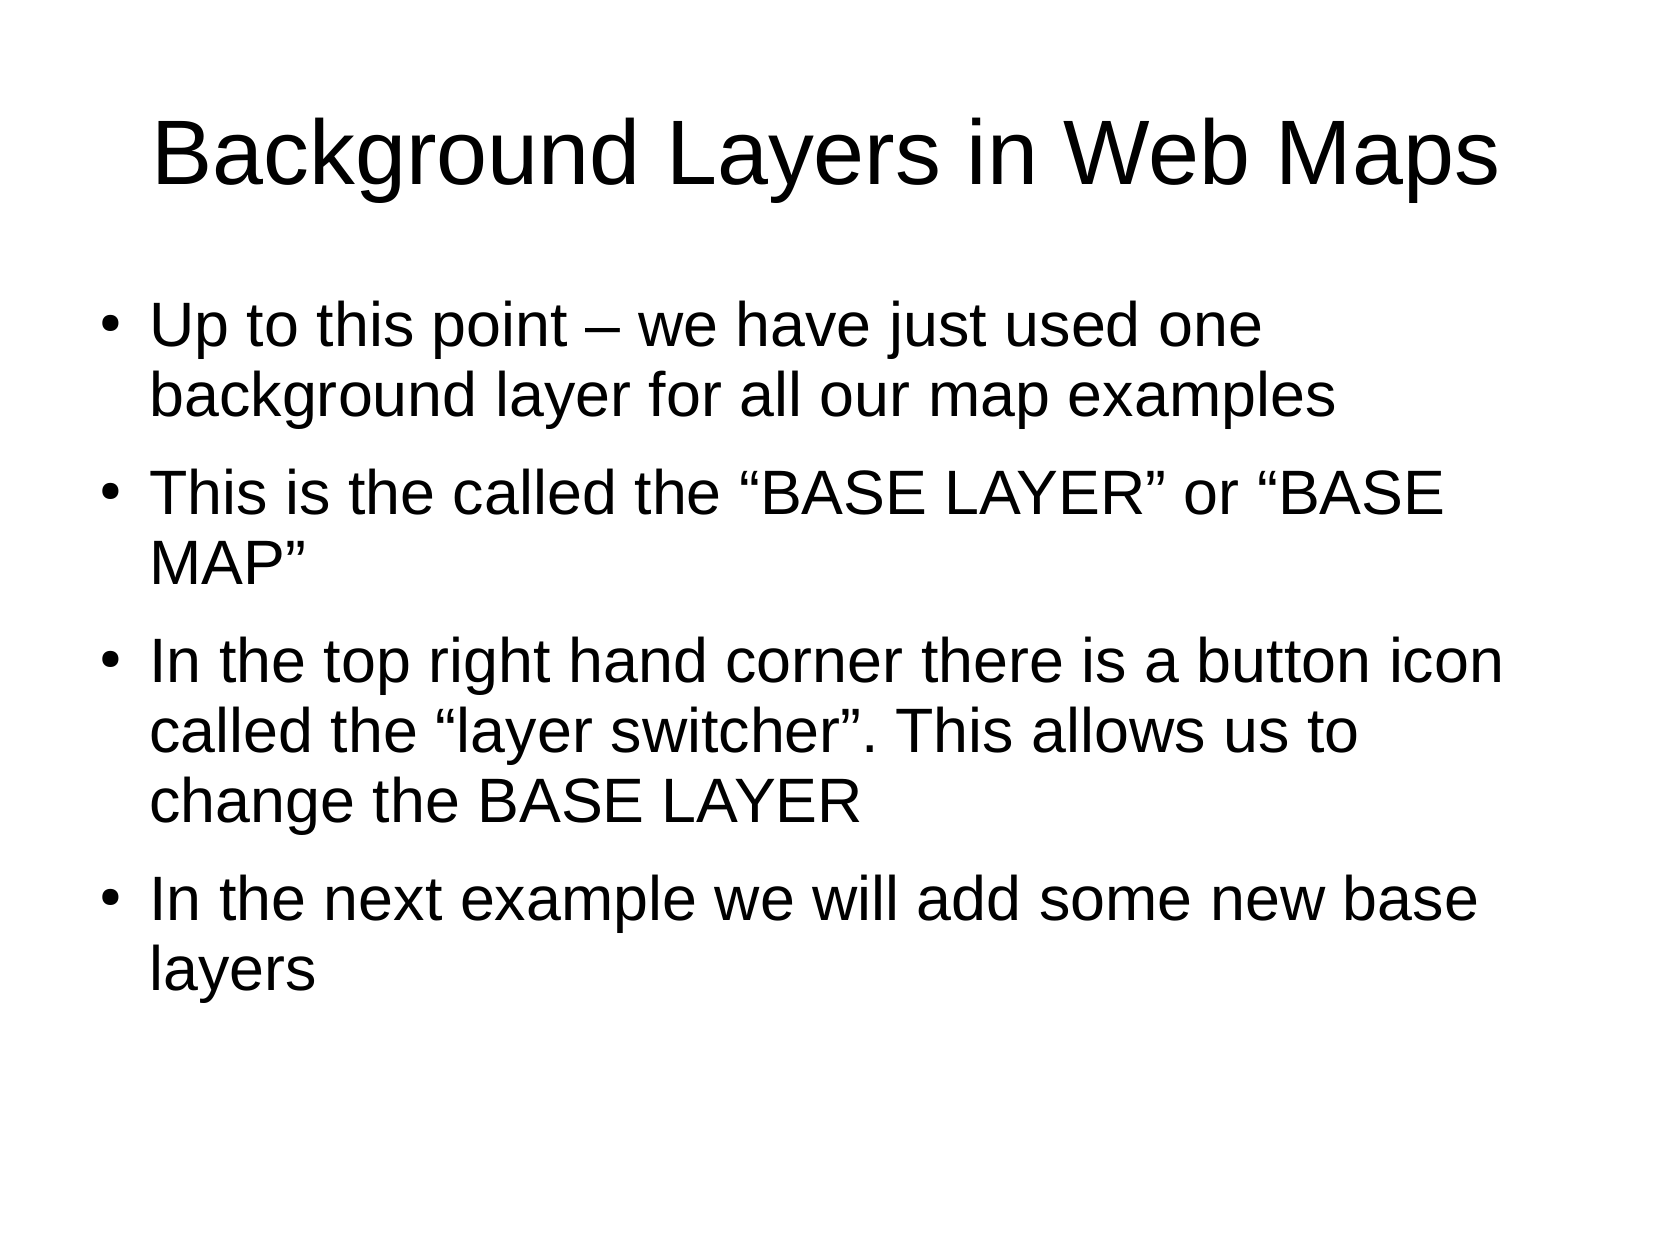

# Background Layers in Web Maps
Up to this point – we have just used one background layer for all our map examples
This is the called the “BASE LAYER” or “BASE MAP”
In the top right hand corner there is a button icon called the “layer switcher”. This allows us to change the BASE LAYER
In the next example we will add some new base layers